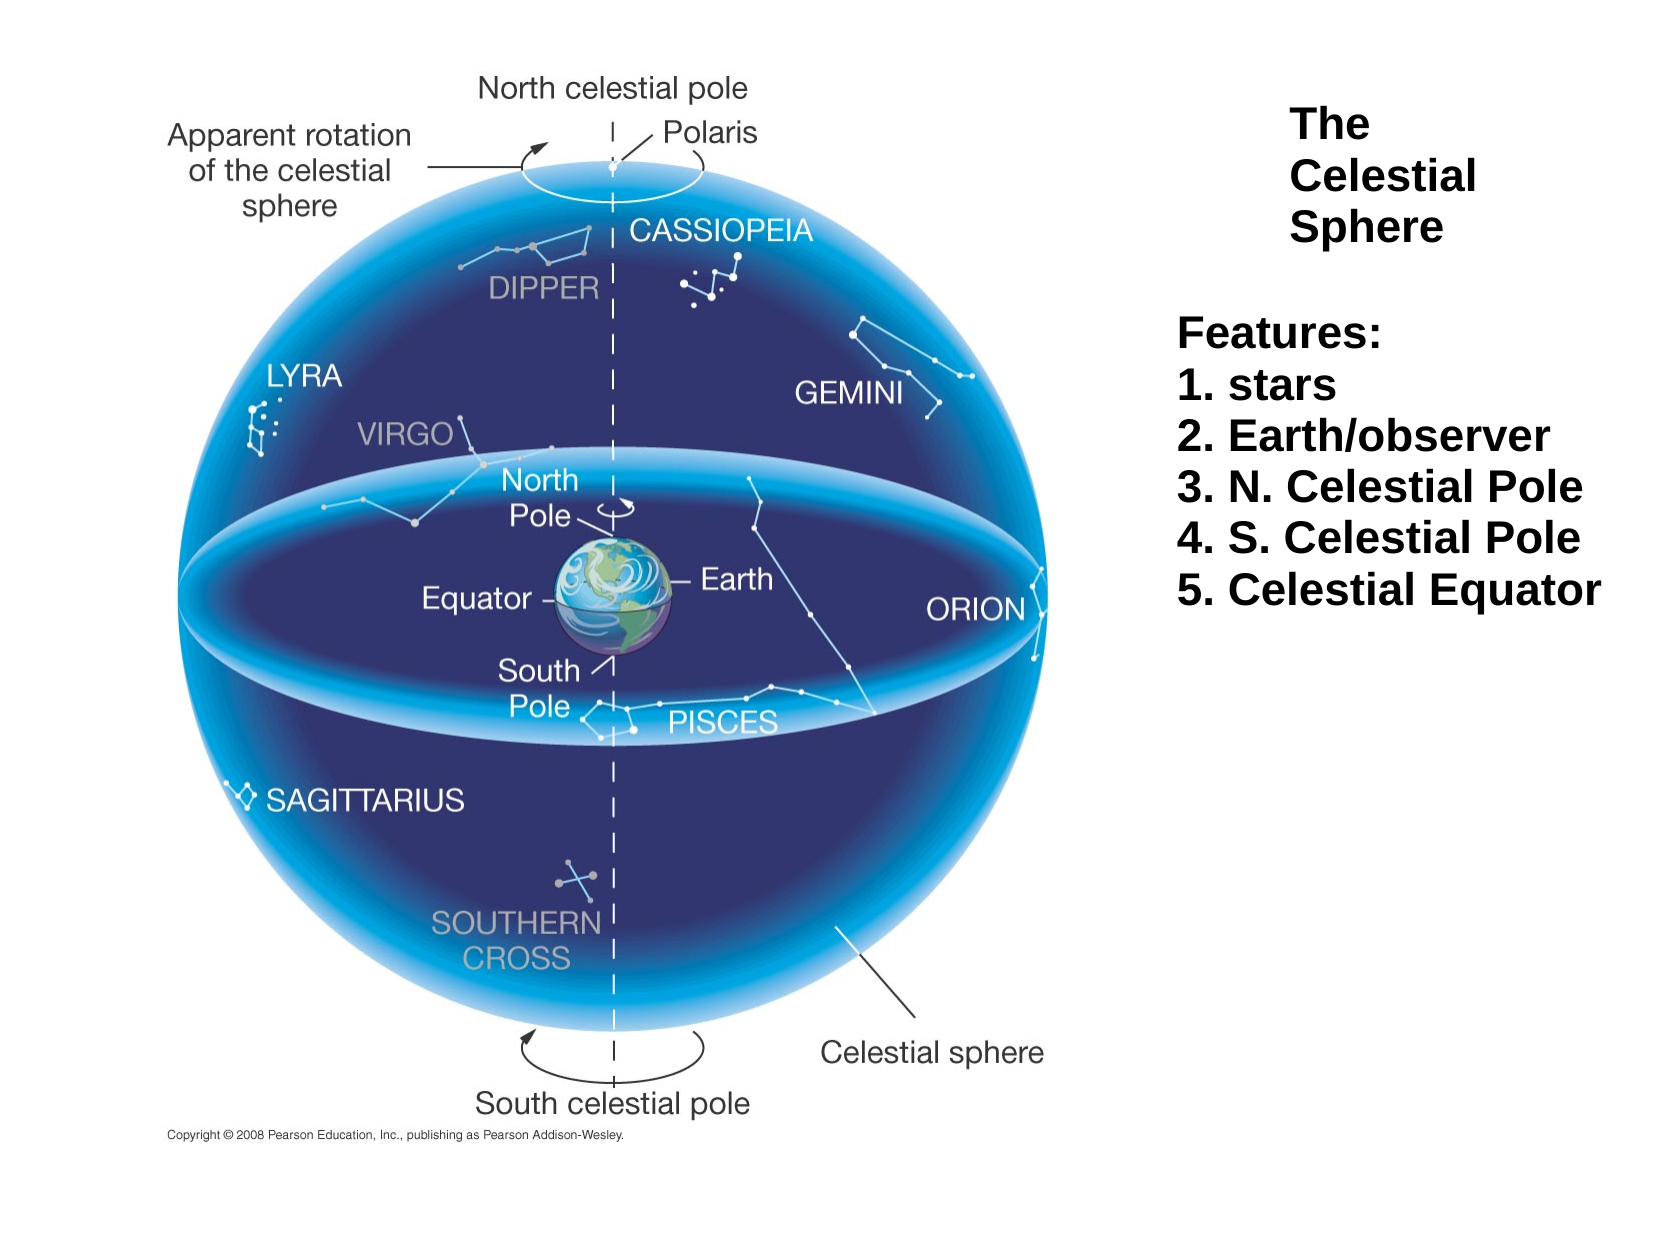

The
Celestial
Sphere
Features:
1. stars
2. Earth/observer
3. N. Celestial Pole
4. S. Celestial Pole
5. Celestial Equator